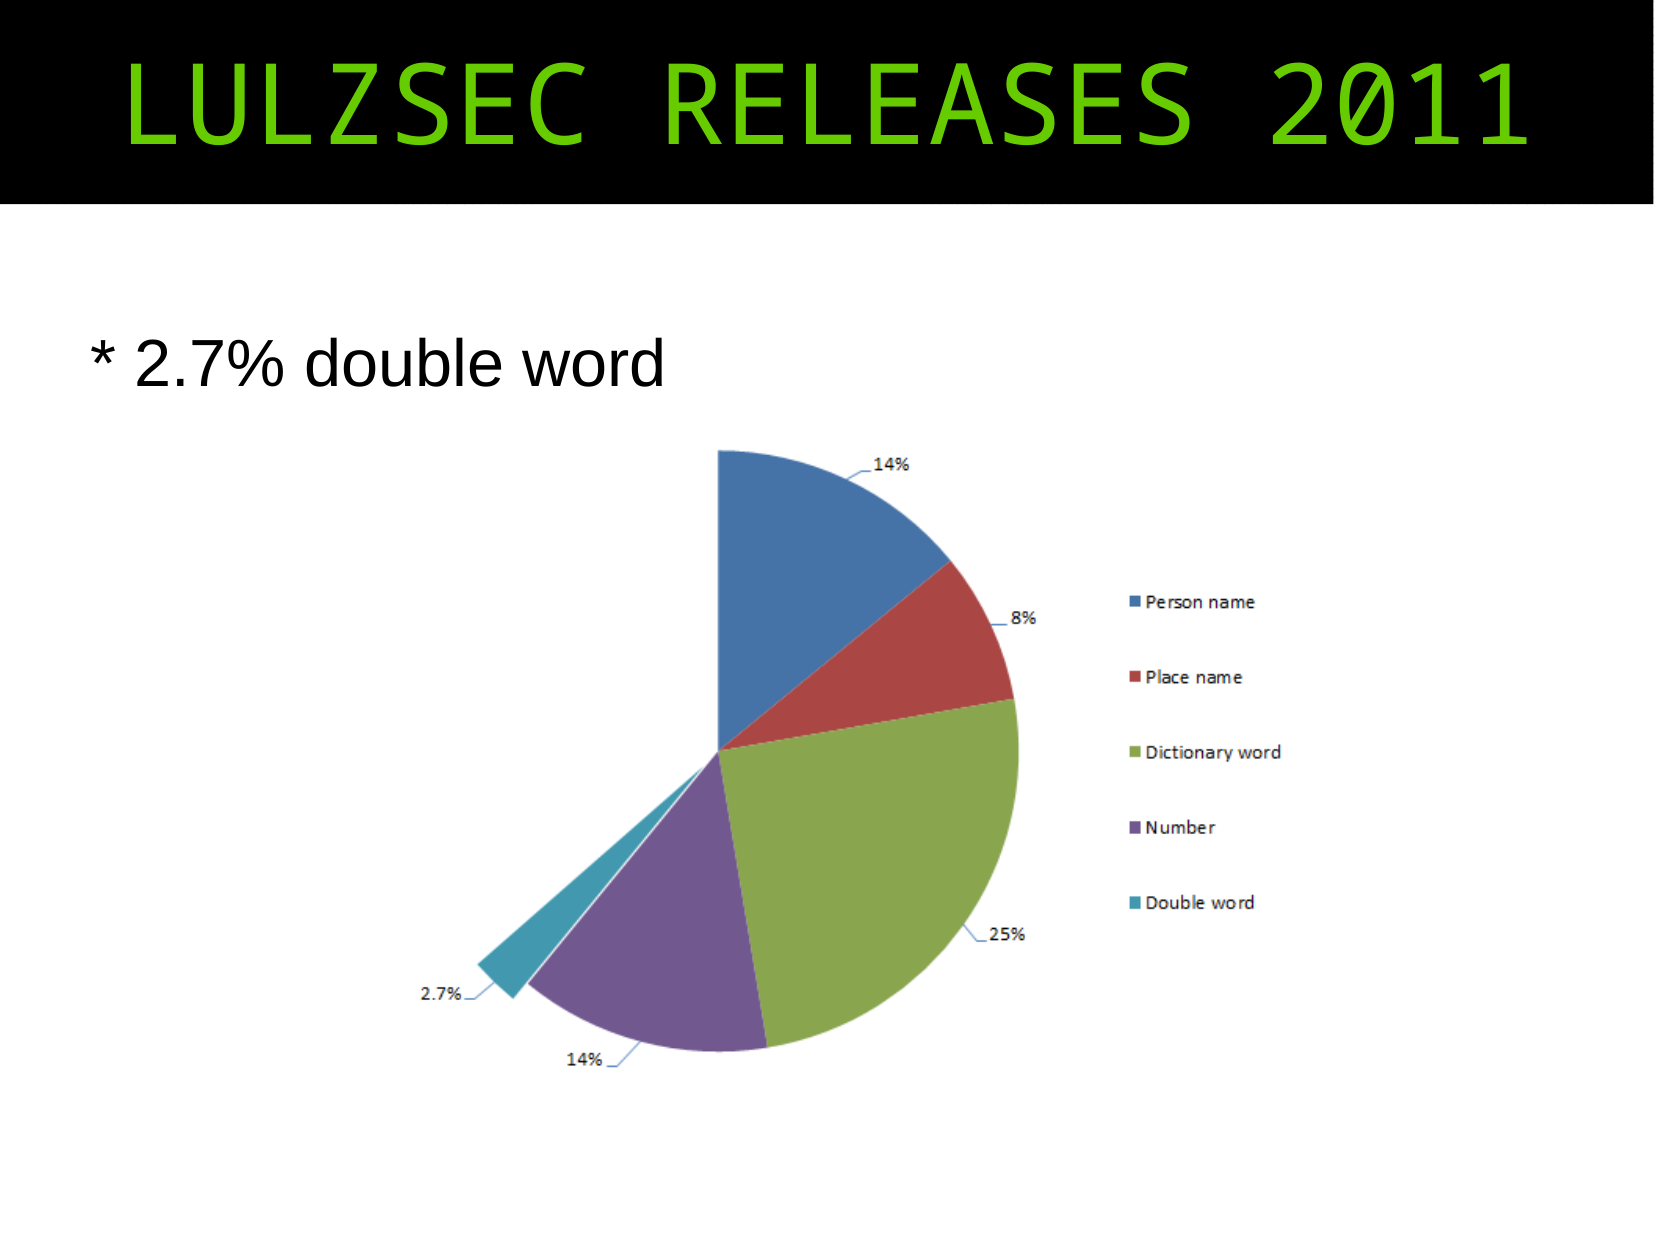

# LULZSEC RELEASES 2011
* 2.7% double word